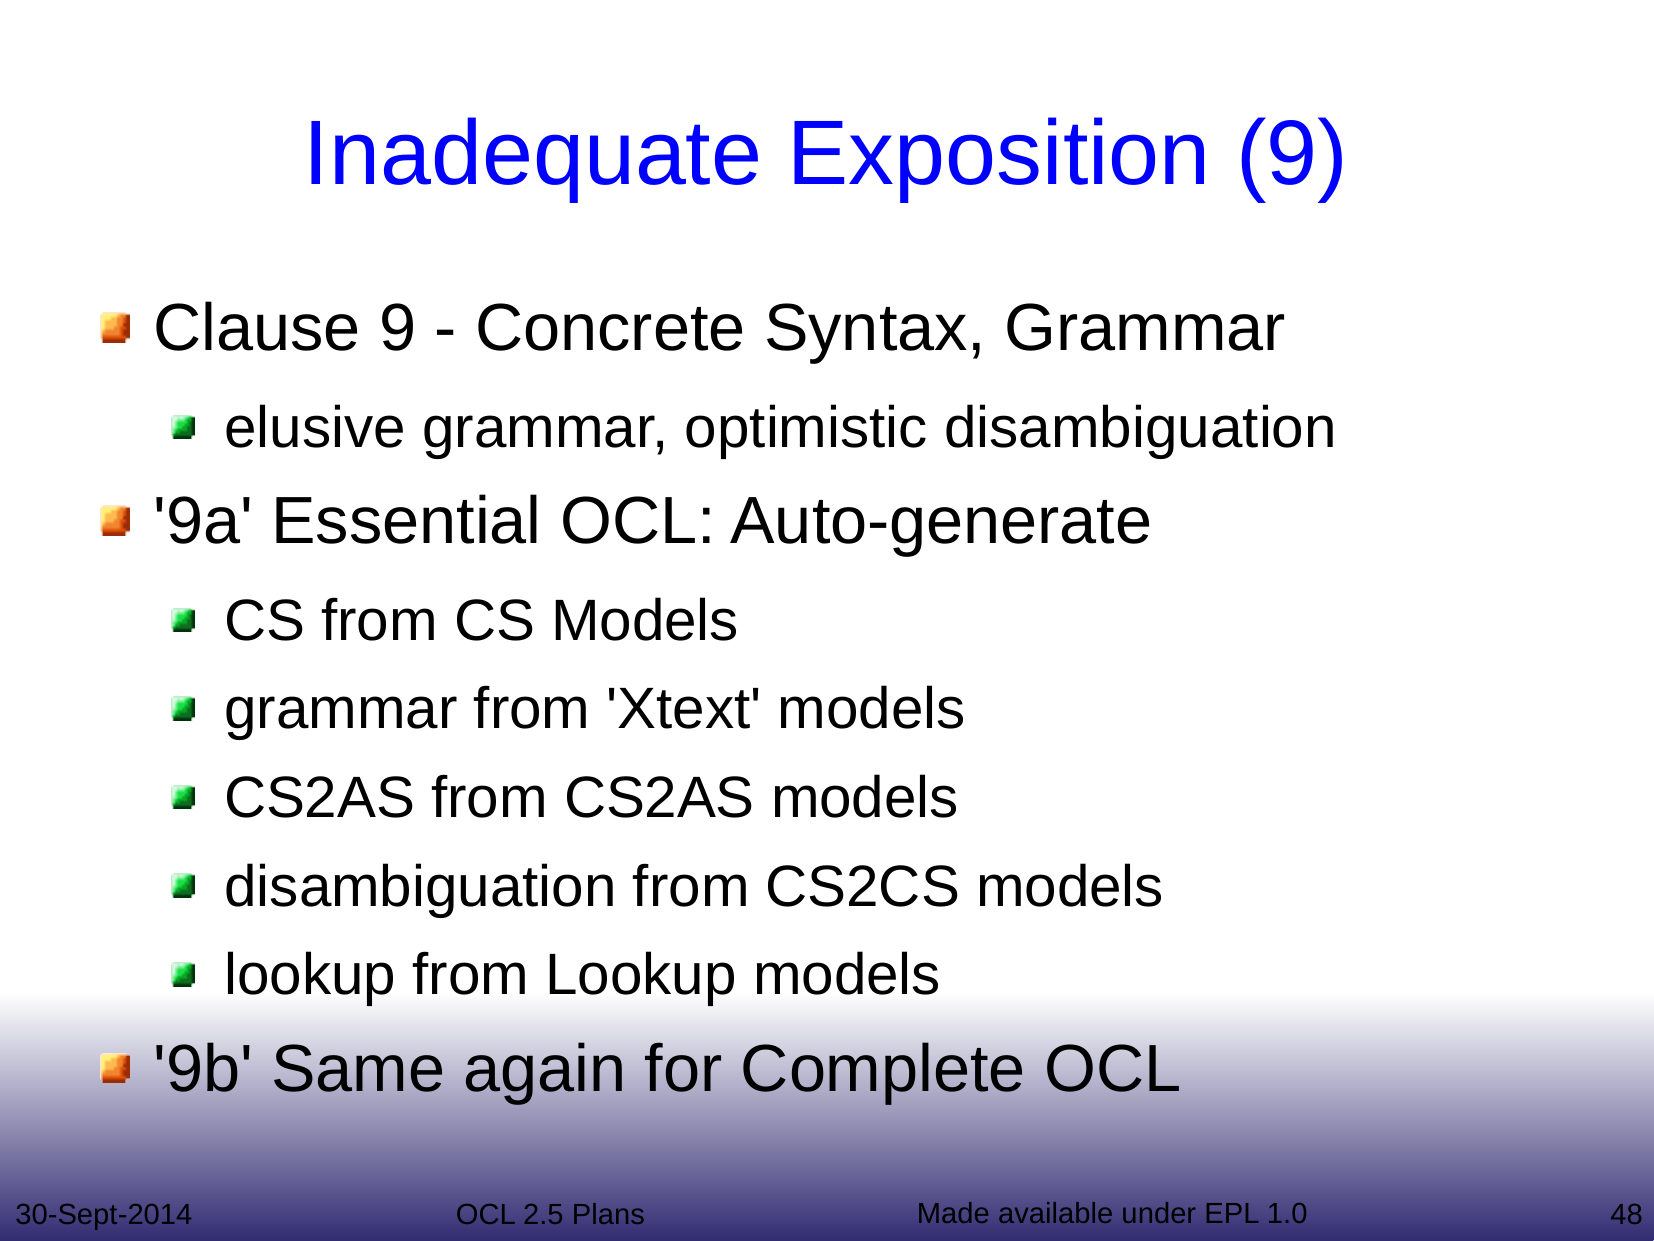

# Inadequate Exposition (9)
Clause 9 - Concrete Syntax, Grammar
elusive grammar, optimistic disambiguation
'9a' Essential OCL: Auto-generate
CS from CS Models
grammar from 'Xtext' models
CS2AS from CS2AS models
disambiguation from CS2CS models
lookup from Lookup models
'9b' Same again for Complete OCL
30-Sept-2014
OCL 2.5 Plans
48